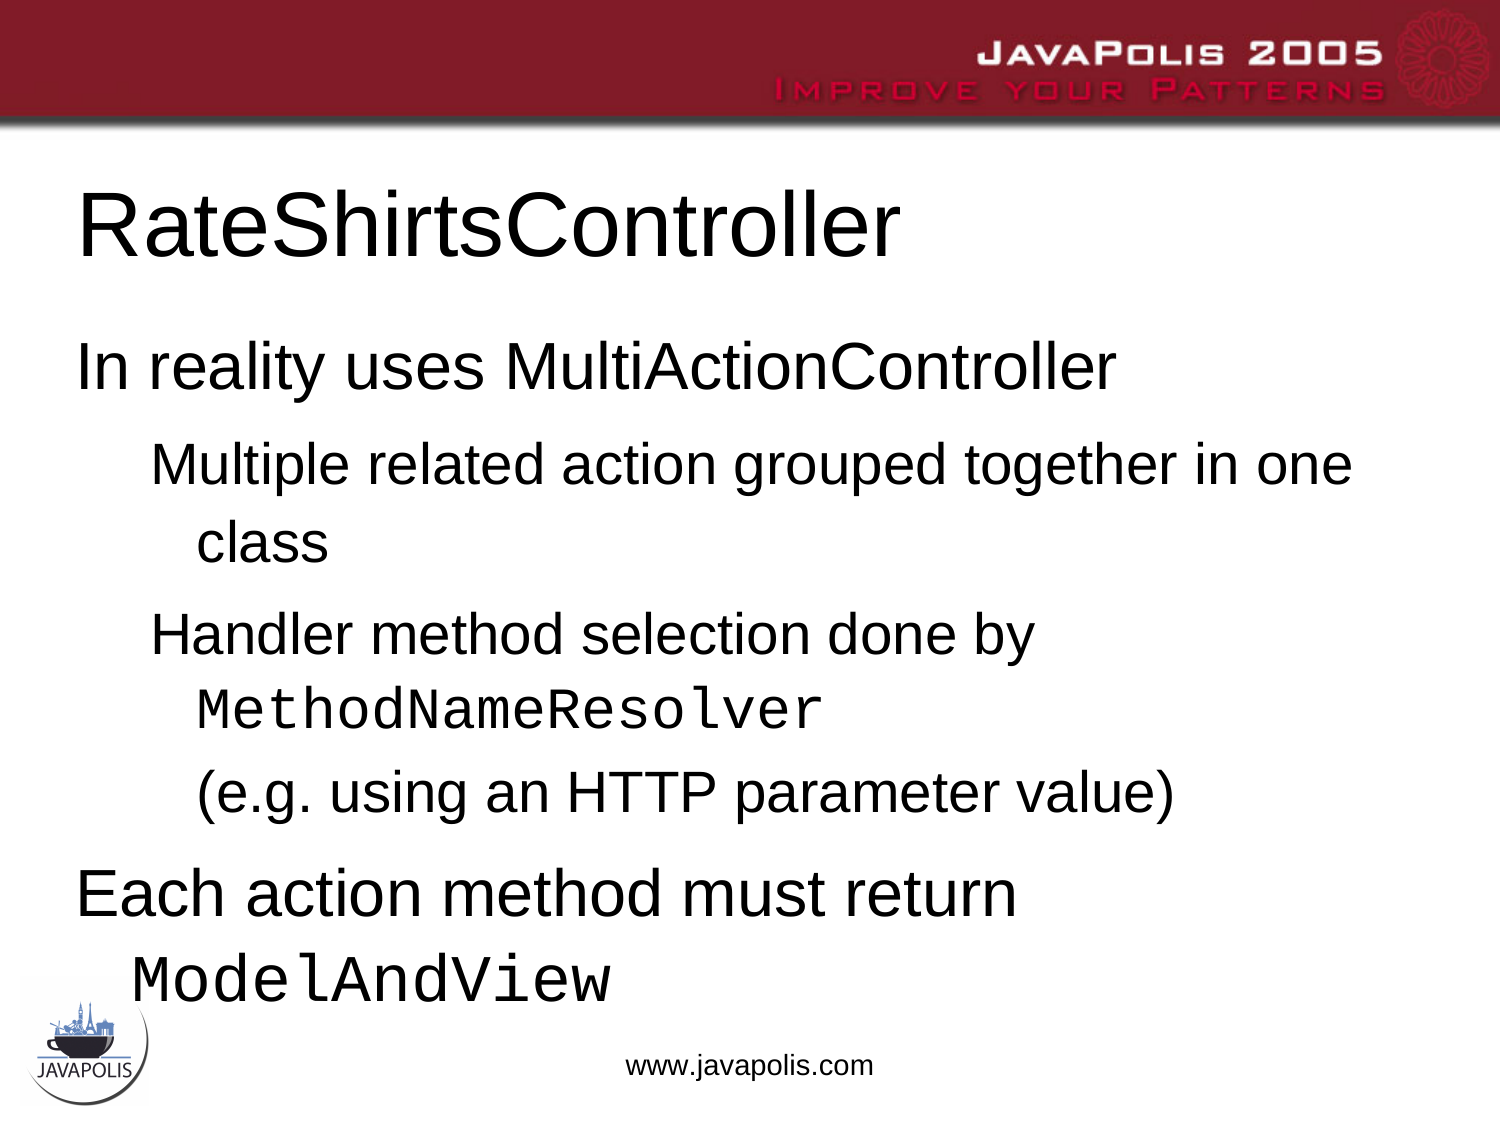

# RateShirtsController
In reality uses MultiActionController
Multiple related action grouped together in one class
Handler method selection done by MethodNameResolver
(e.g. using an HTTP parameter value)
Each action method must return ModelAndView